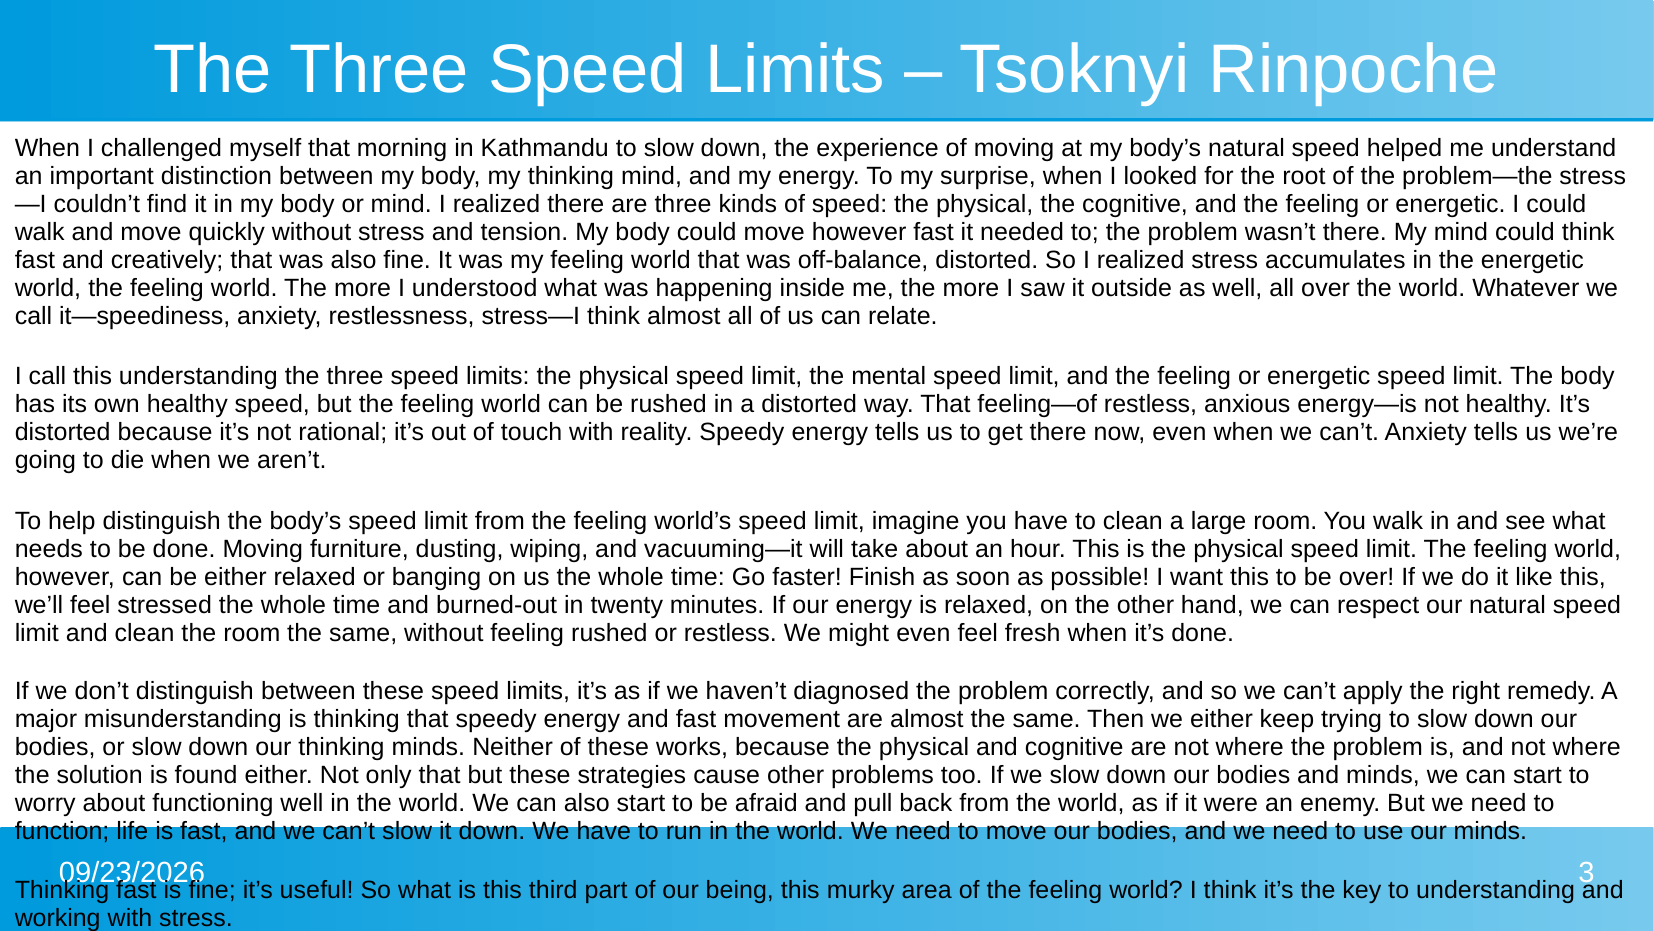

# The Three Speed Limits – Tsoknyi Rinpoche
When I challenged myself that morning in Kathmandu to slow down, the experience of moving at my body’s natural speed helped me understand an important distinction between my body, my thinking mind, and my energy. To my surprise, when I looked for the root of the problem—the stress—I couldn’t find it in my body or mind. I realized there are three kinds of speed: the physical, the cognitive, and the feeling or energetic. I could walk and move quickly without stress and tension. My body could move however fast it needed to; the problem wasn’t there. My mind could think fast and creatively; that was also fine. It was my feeling world that was off-balance, distorted. So I realized stress accumulates in the energetic world, the feeling world. The more I understood what was happening inside me, the more I saw it outside as well, all over the world. Whatever we call it—speediness, anxiety, restlessness, stress—I think almost all of us can relate.
I call this understanding the three speed limits: the physical speed limit, the mental speed limit, and the feeling or energetic speed limit. The body has its own healthy speed, but the feeling world can be rushed in a distorted way. That feeling—of restless, anxious energy—is not healthy. It’s distorted because it’s not rational; it’s out of touch with reality. Speedy energy tells us to get there now, even when we can’t. Anxiety tells us we’re going to die when we aren’t.
To help distinguish the body’s speed limit from the feeling world’s speed limit, imagine you have to clean a large room. You walk in and see what needs to be done. Moving furniture, dusting, wiping, and vacuuming—it will take about an hour. This is the physical speed limit. The feeling world, however, can be either relaxed or banging on us the whole time: Go faster! Finish as soon as possible! I want this to be over! If we do it like this, we’ll feel stressed the whole time and burned-out in twenty minutes. If our energy is relaxed, on the other hand, we can respect our natural speed limit and clean the room the same, without feeling rushed or restless. We might even feel fresh when it’s done.
If we don’t distinguish between these speed limits, it’s as if we haven’t diagnosed the problem correctly, and so we can’t apply the right remedy. A major misunderstanding is thinking that speedy energy and fast movement are almost the same. Then we either keep trying to slow down our bodies, or slow down our thinking minds. Neither of these works, because the physical and cognitive are not where the problem is, and not where the solution is found either. Not only that but these strategies cause other problems too. If we slow down our bodies and minds, we can start to worry about functioning well in the world. We can also start to be afraid and pull back from the world, as if it were an enemy. But we need to function; life is fast, and we can’t slow it down. We have to run in the world. We need to move our bodies, and we need to use our minds.
Thinking fast is fine; it’s useful! So what is this third part of our being, this murky area of the feeling world? I think it’s the key to understanding and working with stress.
3